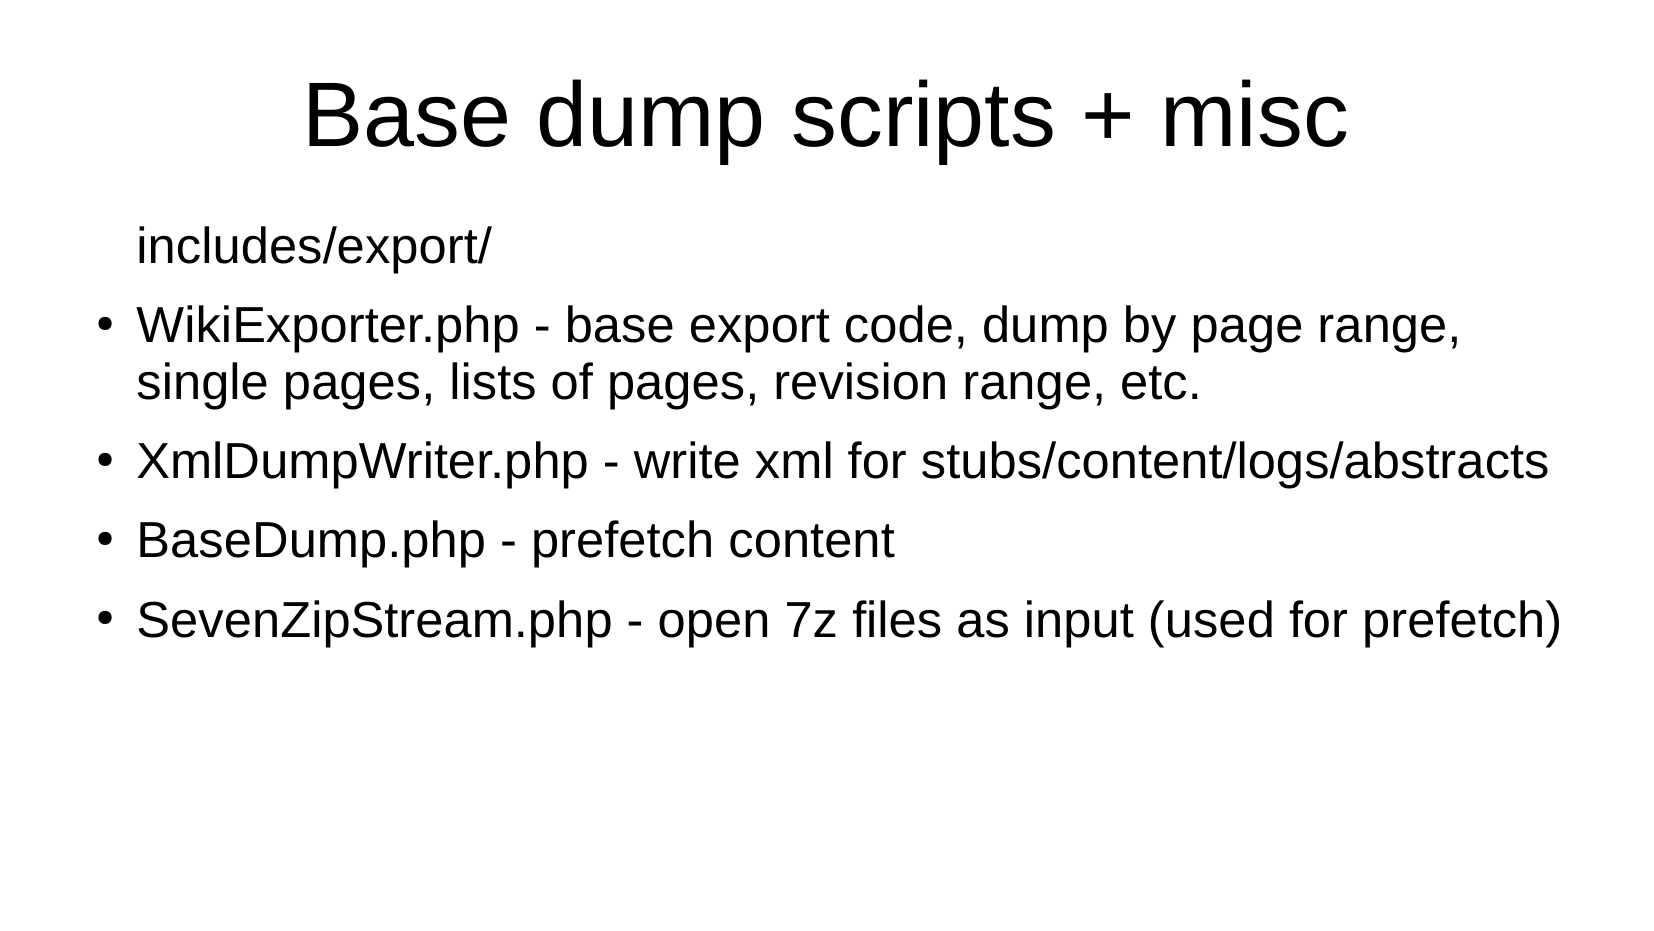

# Base dump scripts + misc
includes/export/
WikiExporter.php - base export code, dump by page range, single pages, lists of pages, revision range, etc.
XmlDumpWriter.php - write xml for stubs/content/logs/abstracts
BaseDump.php - prefetch content
SevenZipStream.php - open 7z files as input (used for prefetch)